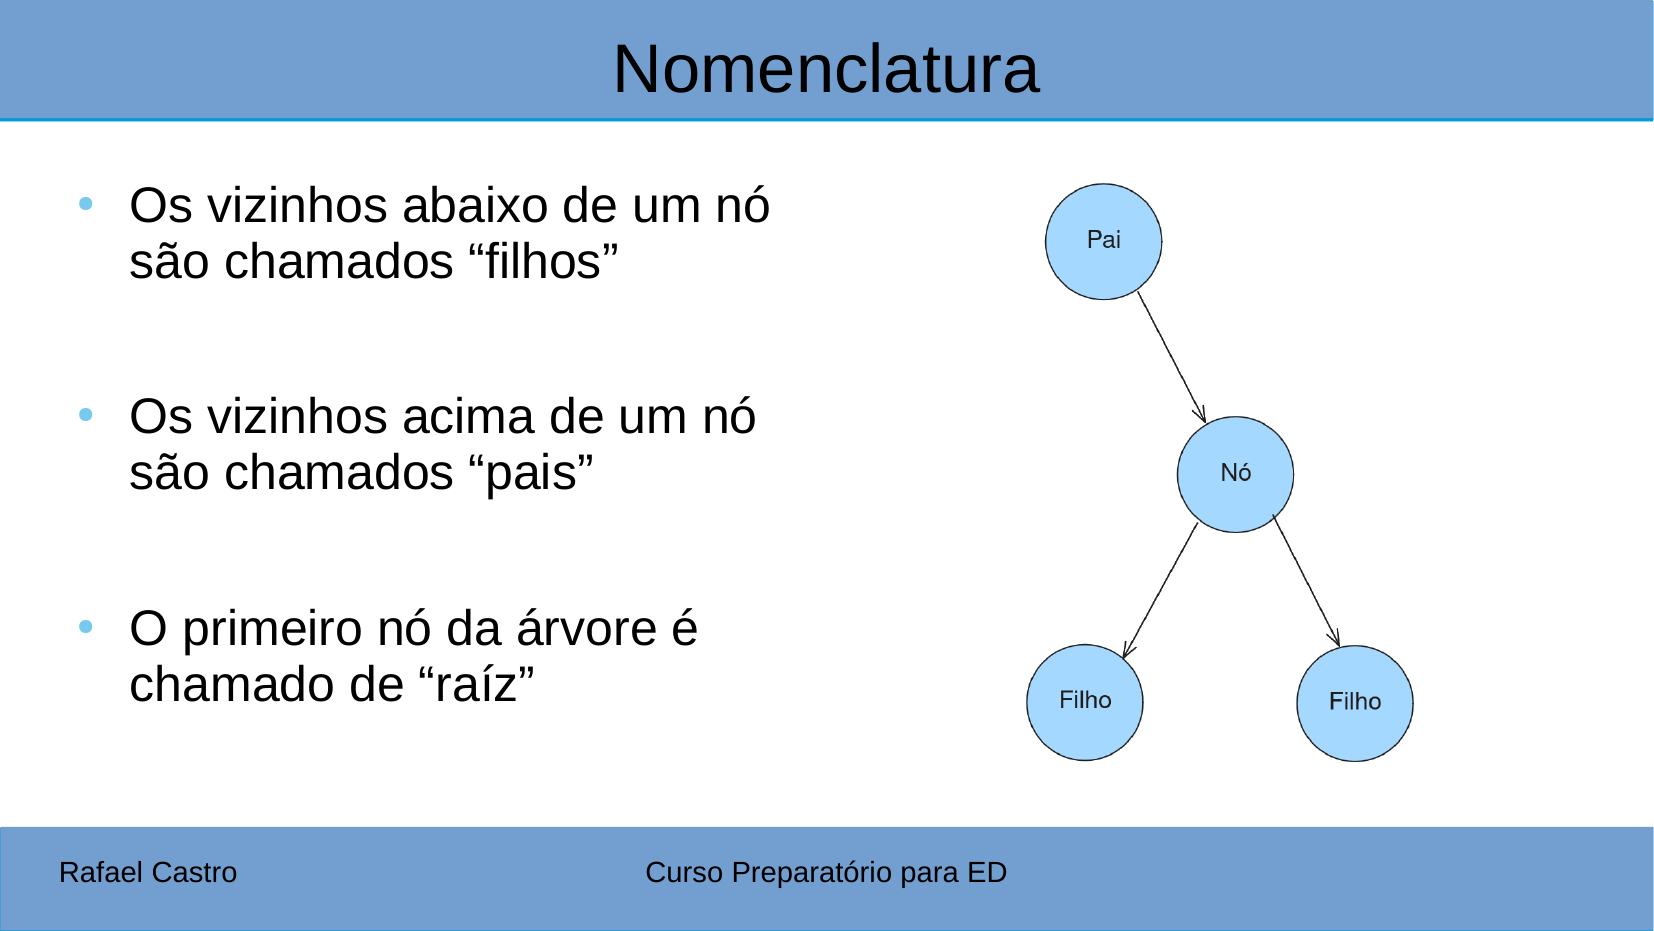

# Nomenclatura
Os vizinhos abaixo de um nó são chamados “filhos”
Os vizinhos acima de um nó são chamados “pais”
O primeiro nó da árvore é chamado de “raíz”
Curso Preparatório para ED